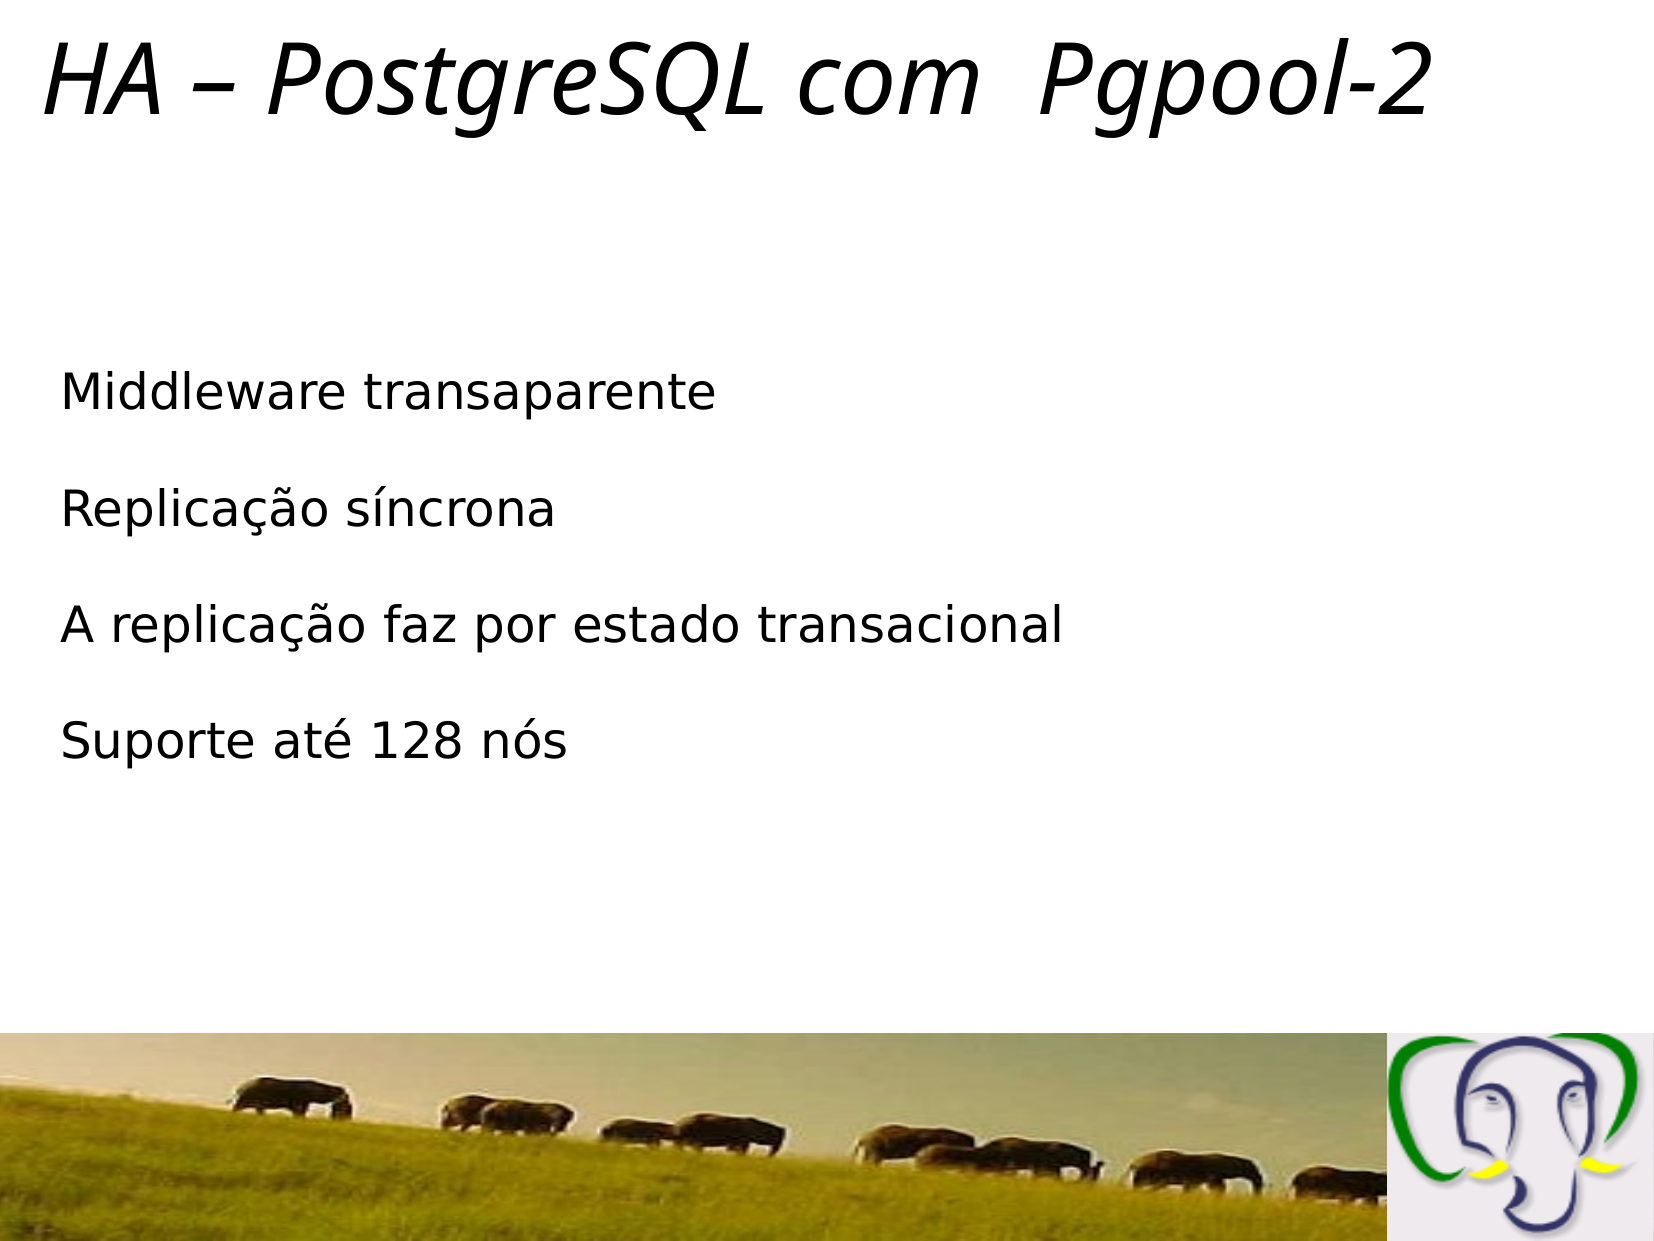

HA – PostgreSQL com Pgpool-2
 Middleware transaparente
 Replicação síncrona
 A replicação faz por estado transacional
 Suporte até 128 nós